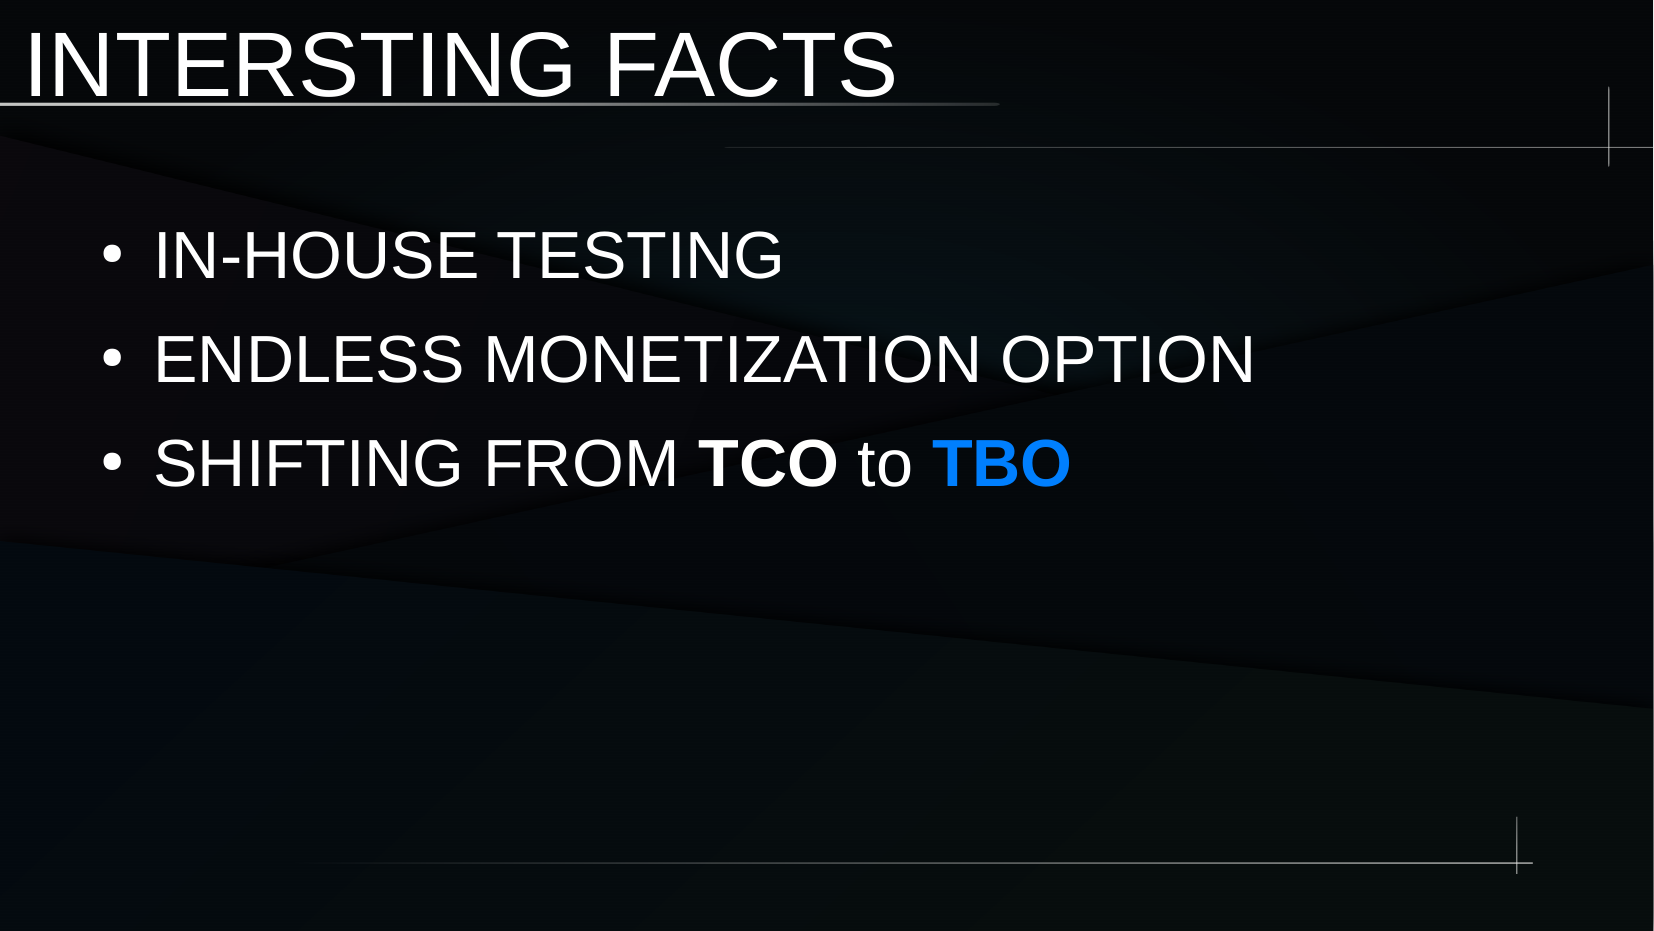

# INTERSTING FACTS
IN-HOUSE TESTING
ENDLESS MONETIZATION OPTION
SHIFTING FROM TCO to TBO